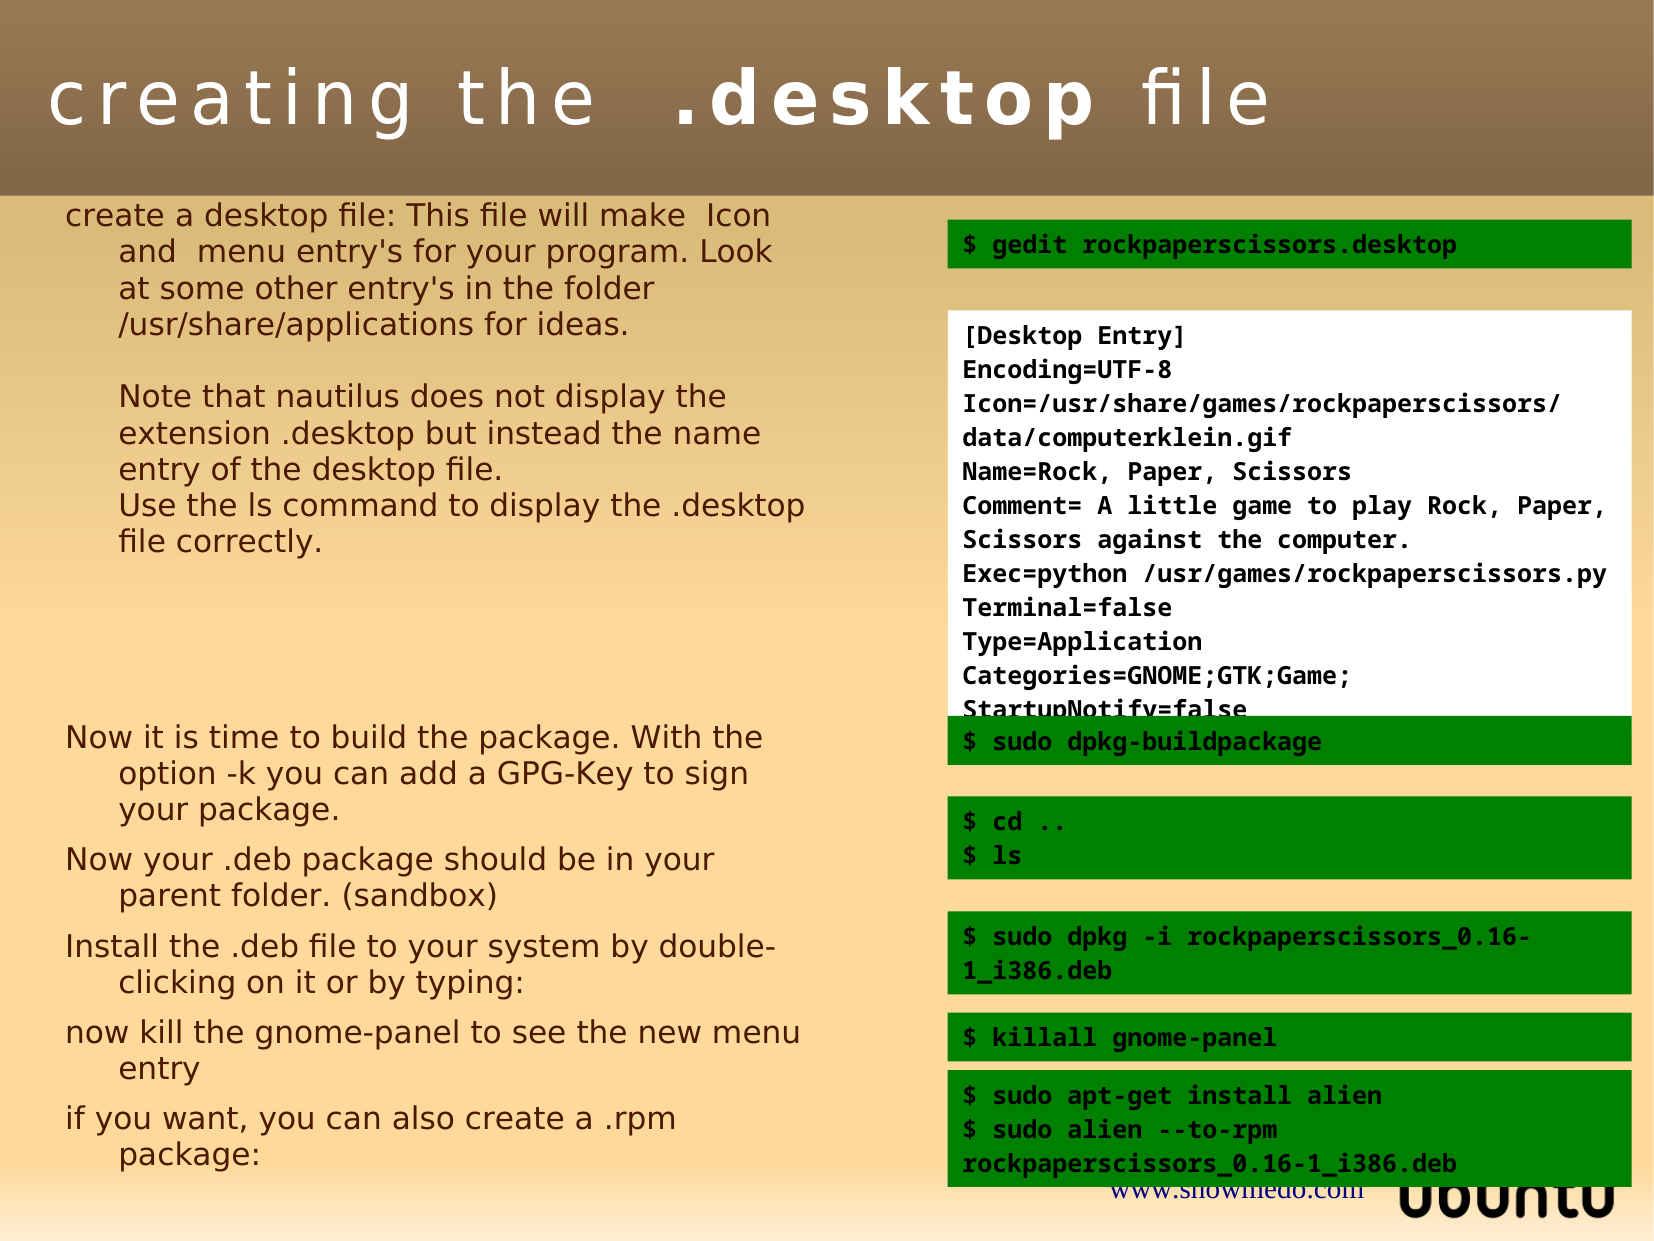

# creating the .desktop file
create a desktop file: This file will make Icon and menu entry's for your program. Look at some other entry's in the folder /usr/share/applications for ideas.
Note that nautilus does not display the extension .desktop but instead the name entry of the desktop file.
Use the ls command to display the .desktop file correctly.
Now it is time to build the package. With the option -k you can add a GPG-Key to sign your package.
Now your .deb package should be in your parent folder. (sandbox)
Install the .deb file to your system by double-clicking on it or by typing:
now kill the gnome-panel to see the new menu entry
if you want, you can also create a .rpm package:
$ gedit rockpaperscissors.desktop
[Desktop Entry]
Encoding=UTF-8
Icon=/usr/share/games/rockpaperscissors/data/computerklein.gif
Name=Rock, Paper, Scissors
Comment= A little game to play Rock, Paper, Scissors against the computer.
Exec=python /usr/games/rockpaperscissors.py
Terminal=false
Type=Application
Categories=GNOME;GTK;Game;
StartupNotify=false
$ sudo dpkg-buildpackage
$ cd ..
$ ls
$ sudo dpkg -i rockpaperscissors_0.16-1_i386.deb
$ killall gnome-panel
$ sudo apt-get install alien
$ sudo alien --to-rpm rockpaperscissors_0.16-1_i386.deb